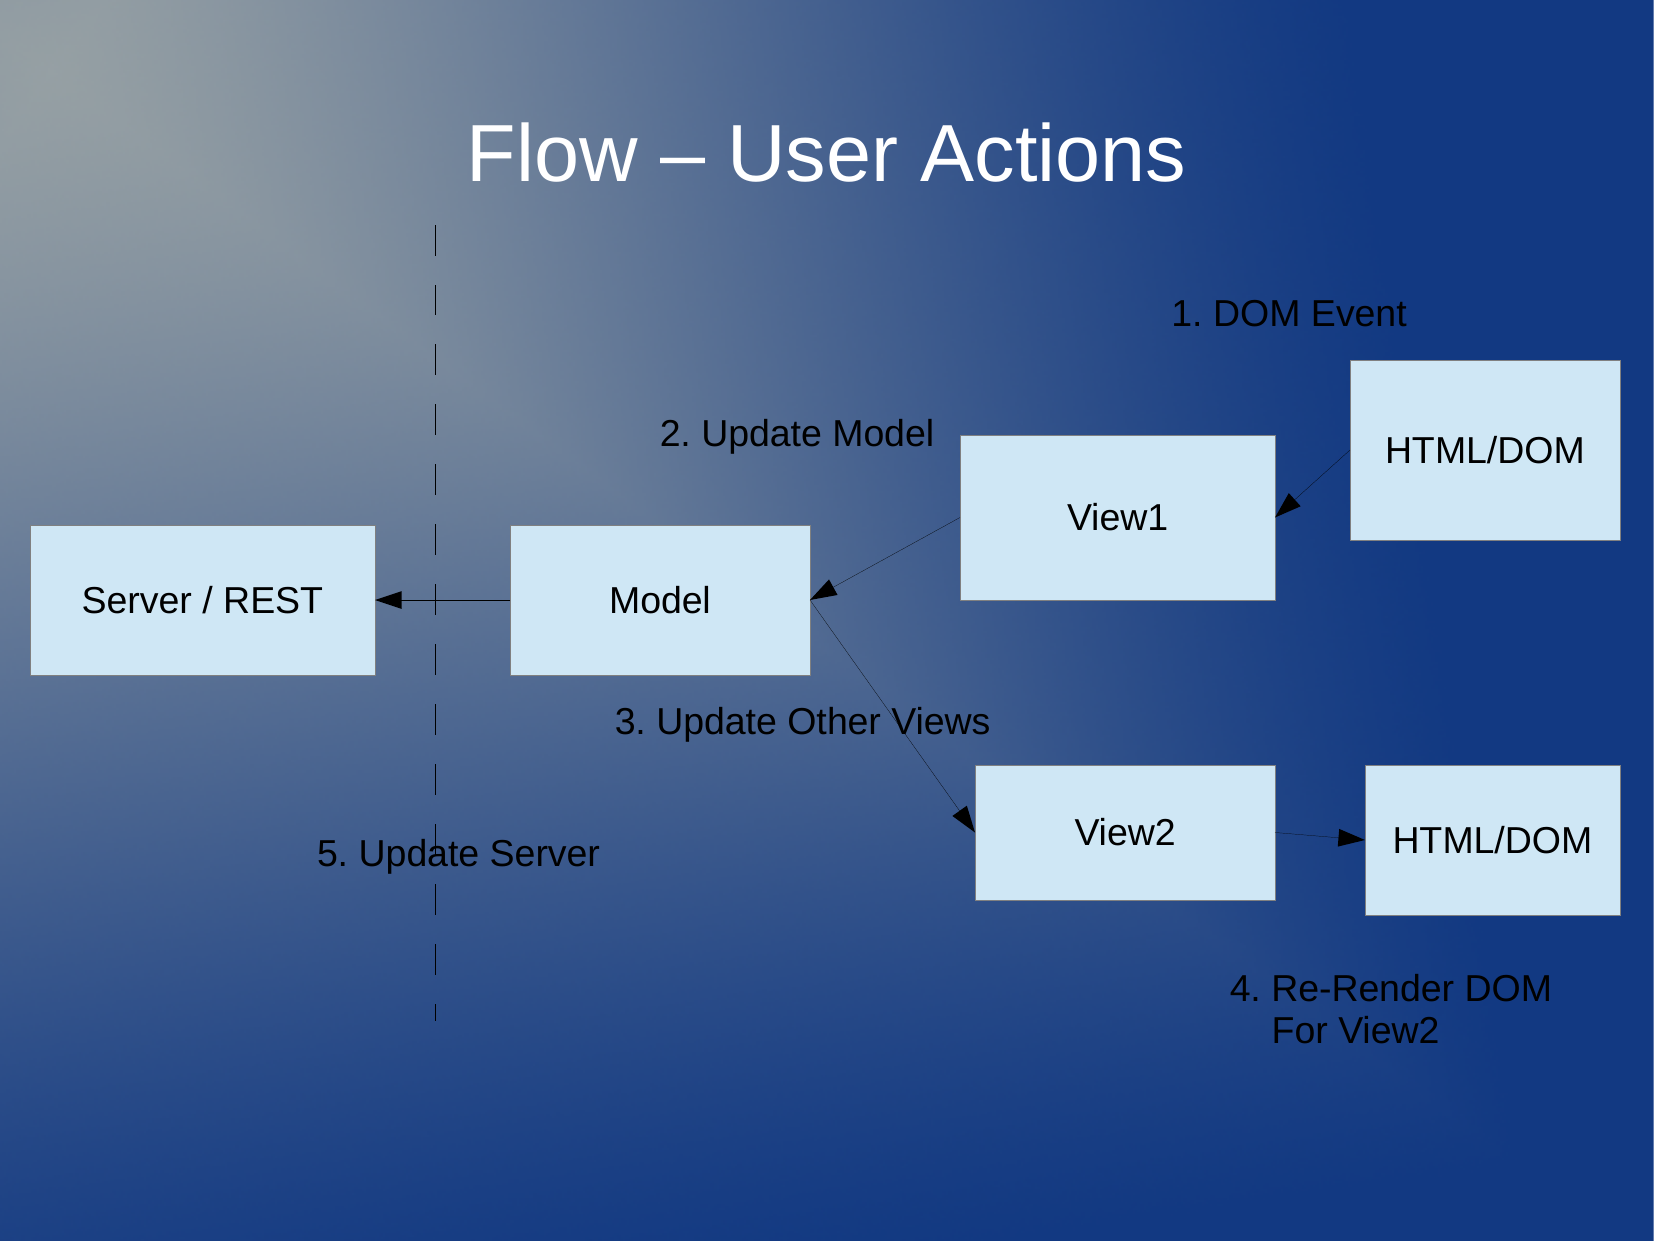

# Flow – User Actions
1. DOM Event
HTML/DOM
2. Update Model
View1
Server / REST
Model
3. Update Other Views
View2
HTML/DOM
5. Update Server
4. Re-Render DOM
 For View2